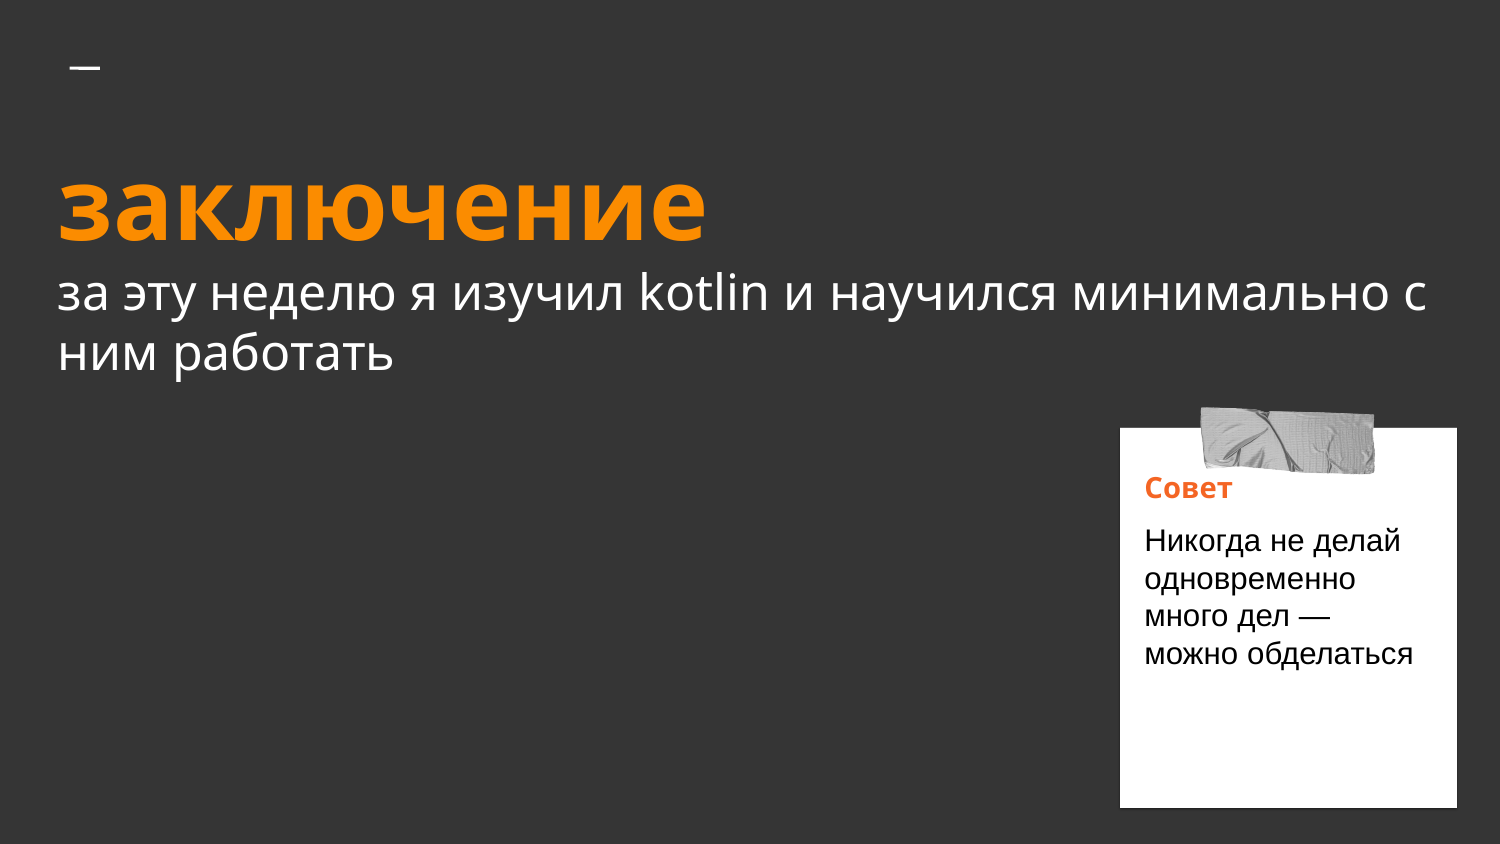

# заключение за эту неделю я изучил kotlin и научился минимально с ним работать
Совет
Никогда не делай одновременно много дел — можно обделаться